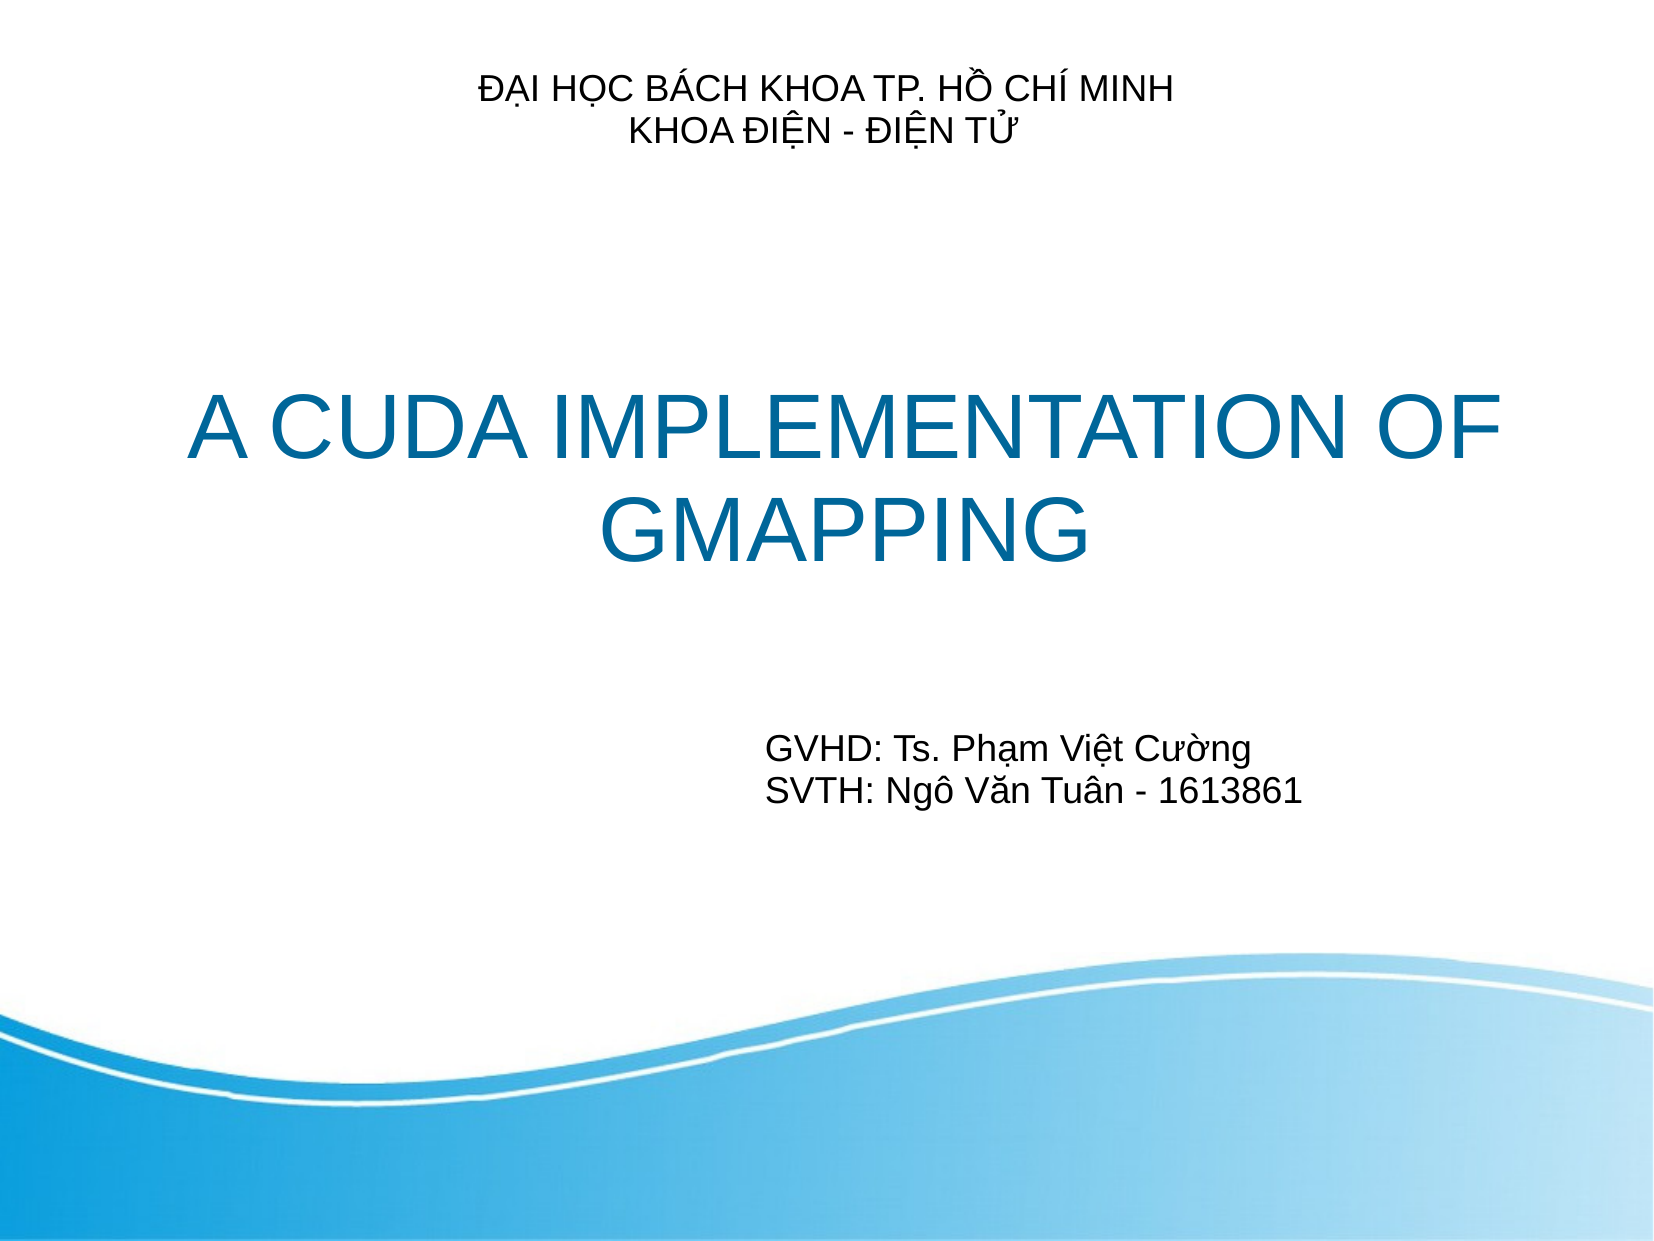

ĐẠI HỌC BÁCH KHOA TP. HỒ CHÍ MINH
		KHOA ĐIỆN - ĐIỆN TỬ
# A CUDA IMPLEMENTATION OF GMAPPING
GVHD: Ts. Phạm Việt Cường
SVTH: Ngô Văn Tuân - 1613861